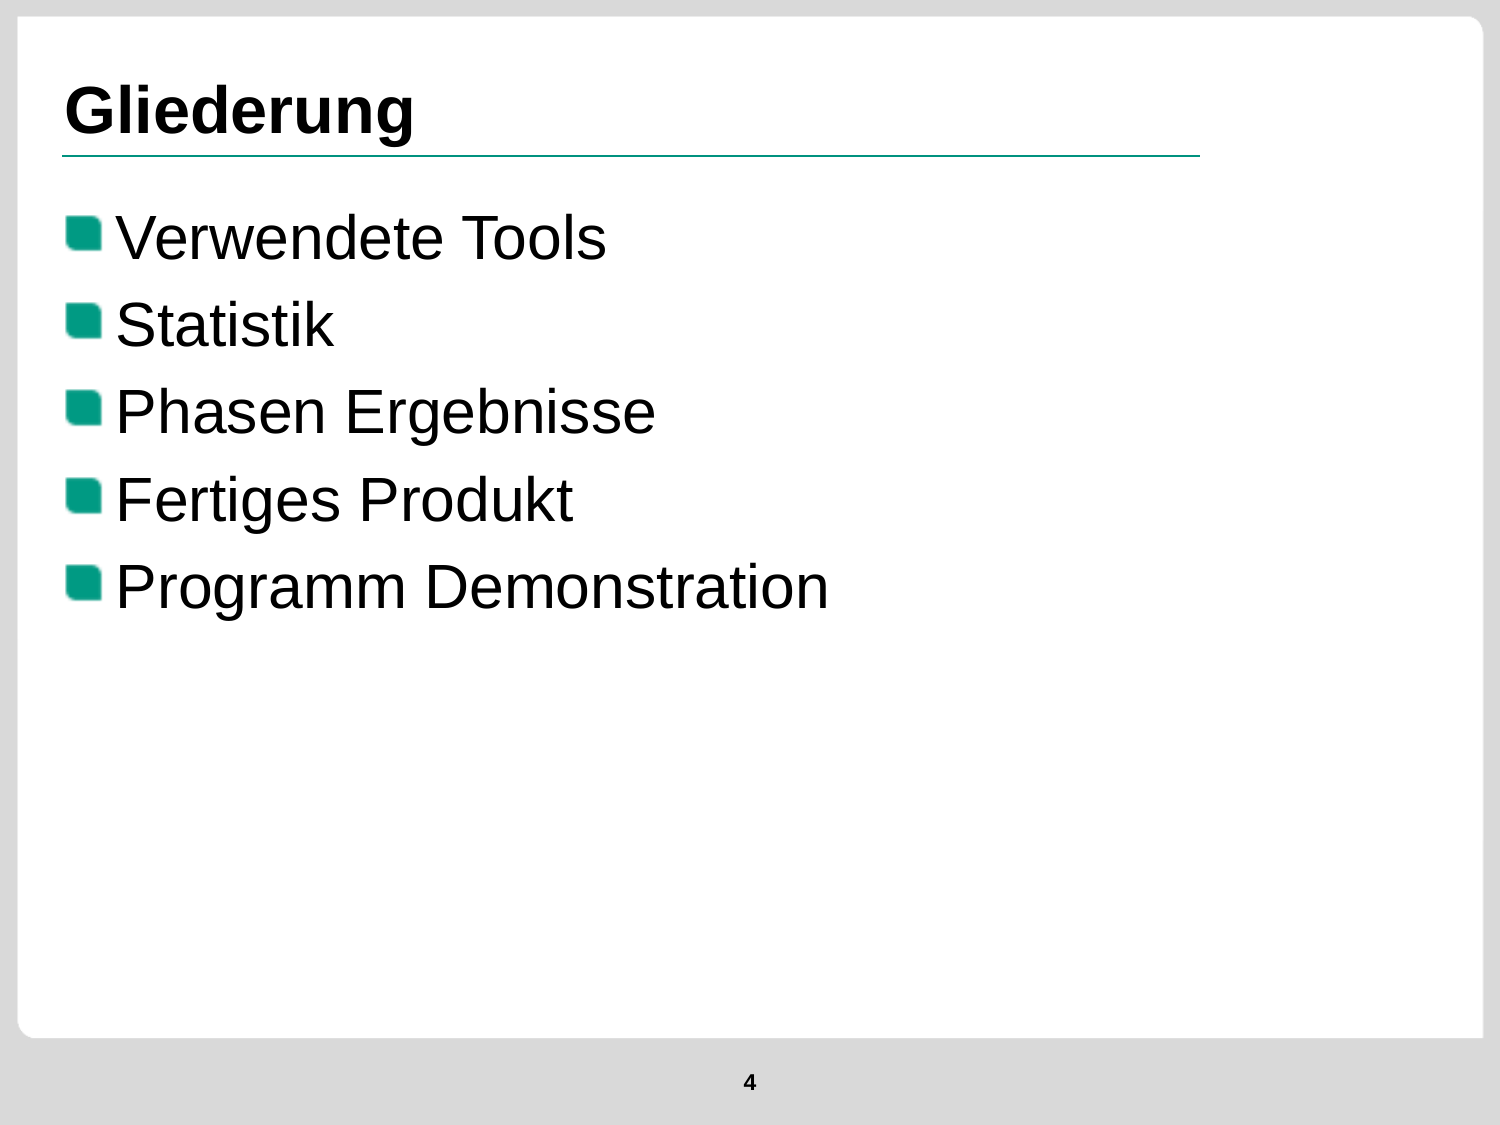

# Gliederung
Verwendete Tools
Statistik
Phasen Ergebnisse
Fertiges Produkt
Programm Demonstration